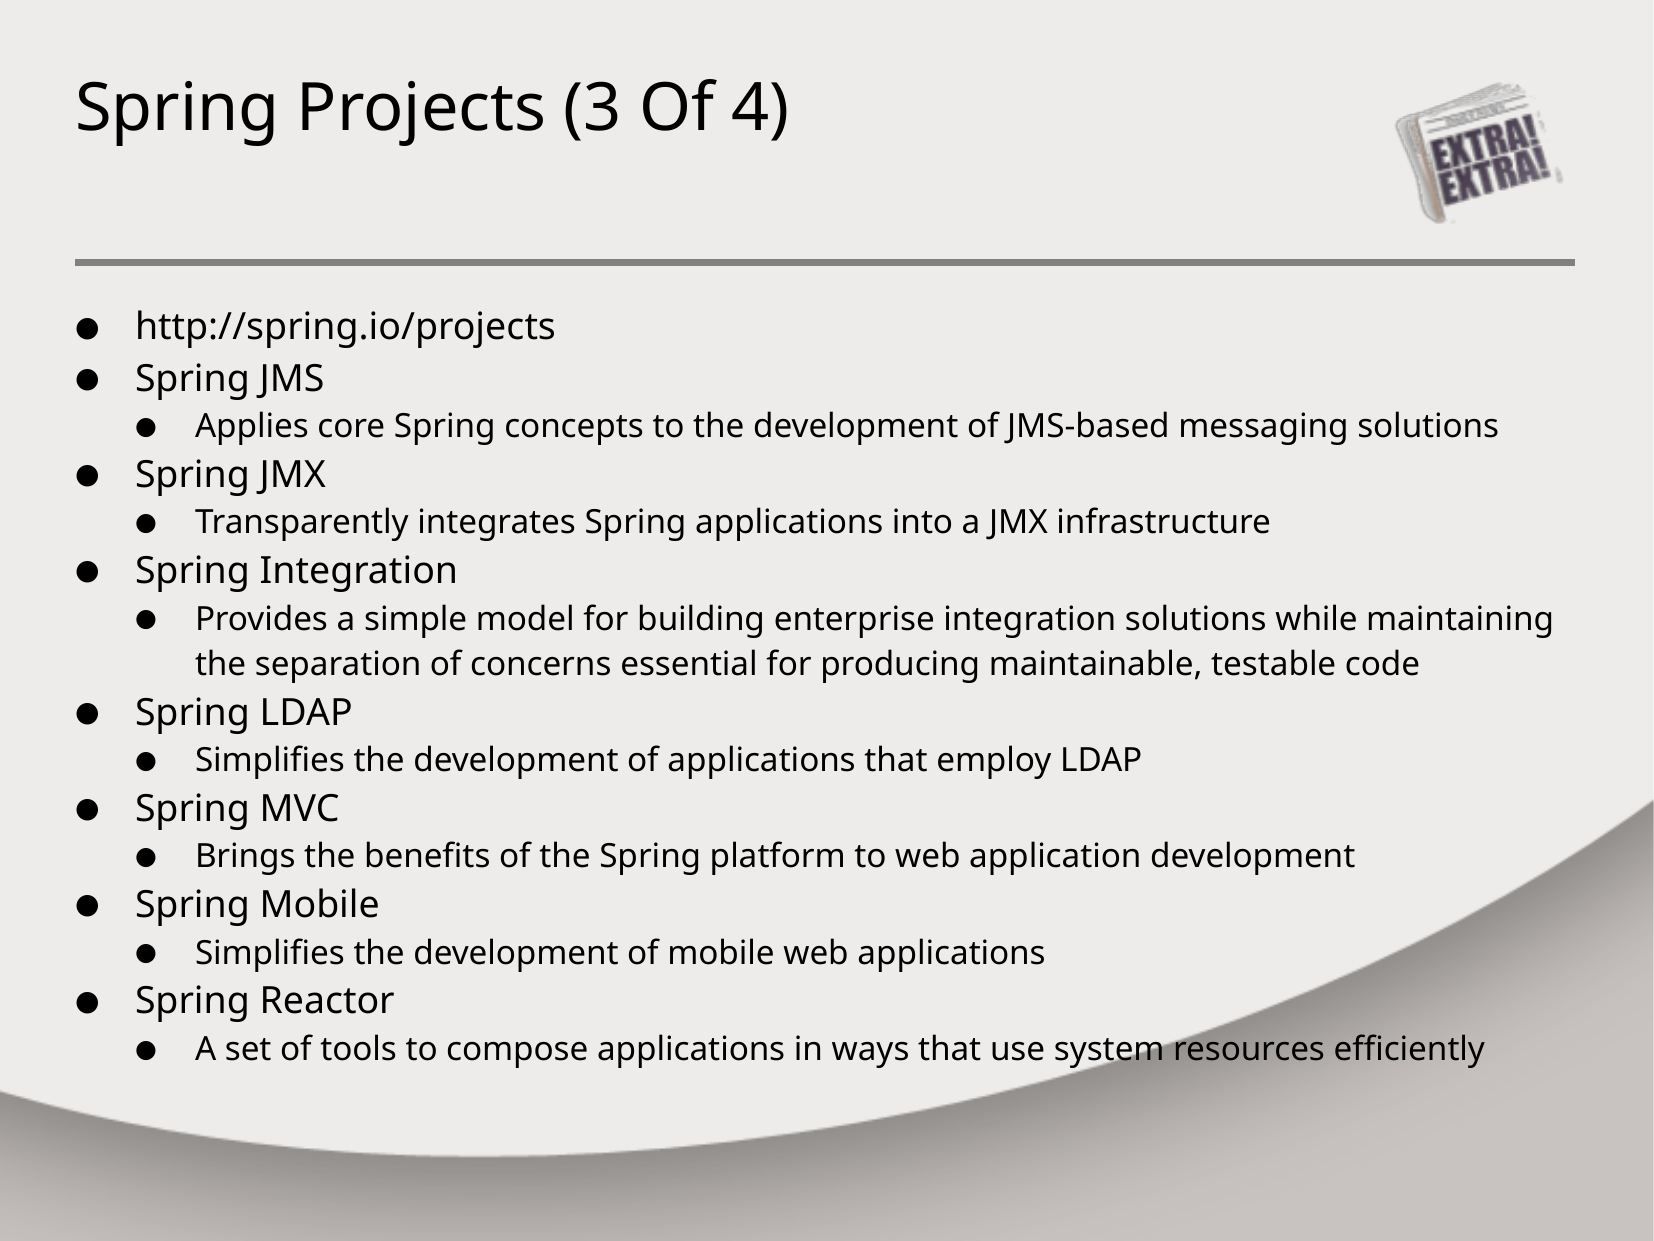

Spring Projects (3 Of 4)
# http://spring.io/projects
Spring JMS
Applies core Spring concepts to the development of JMS-based messaging solutions
Spring JMX
Transparently integrates Spring applications into a JMX infrastructure
Spring Integration
Provides a simple model for building enterprise integration solutions while maintaining the separation of concerns essential for producing maintainable, testable code
Spring LDAP
Simplifies the development of applications that employ LDAP
Spring MVC
Brings the benefits of the Spring platform to web application development
Spring Mobile
Simplifies the development of mobile web applications
Spring Reactor
A set of tools to compose applications in ways that use system resources efficiently